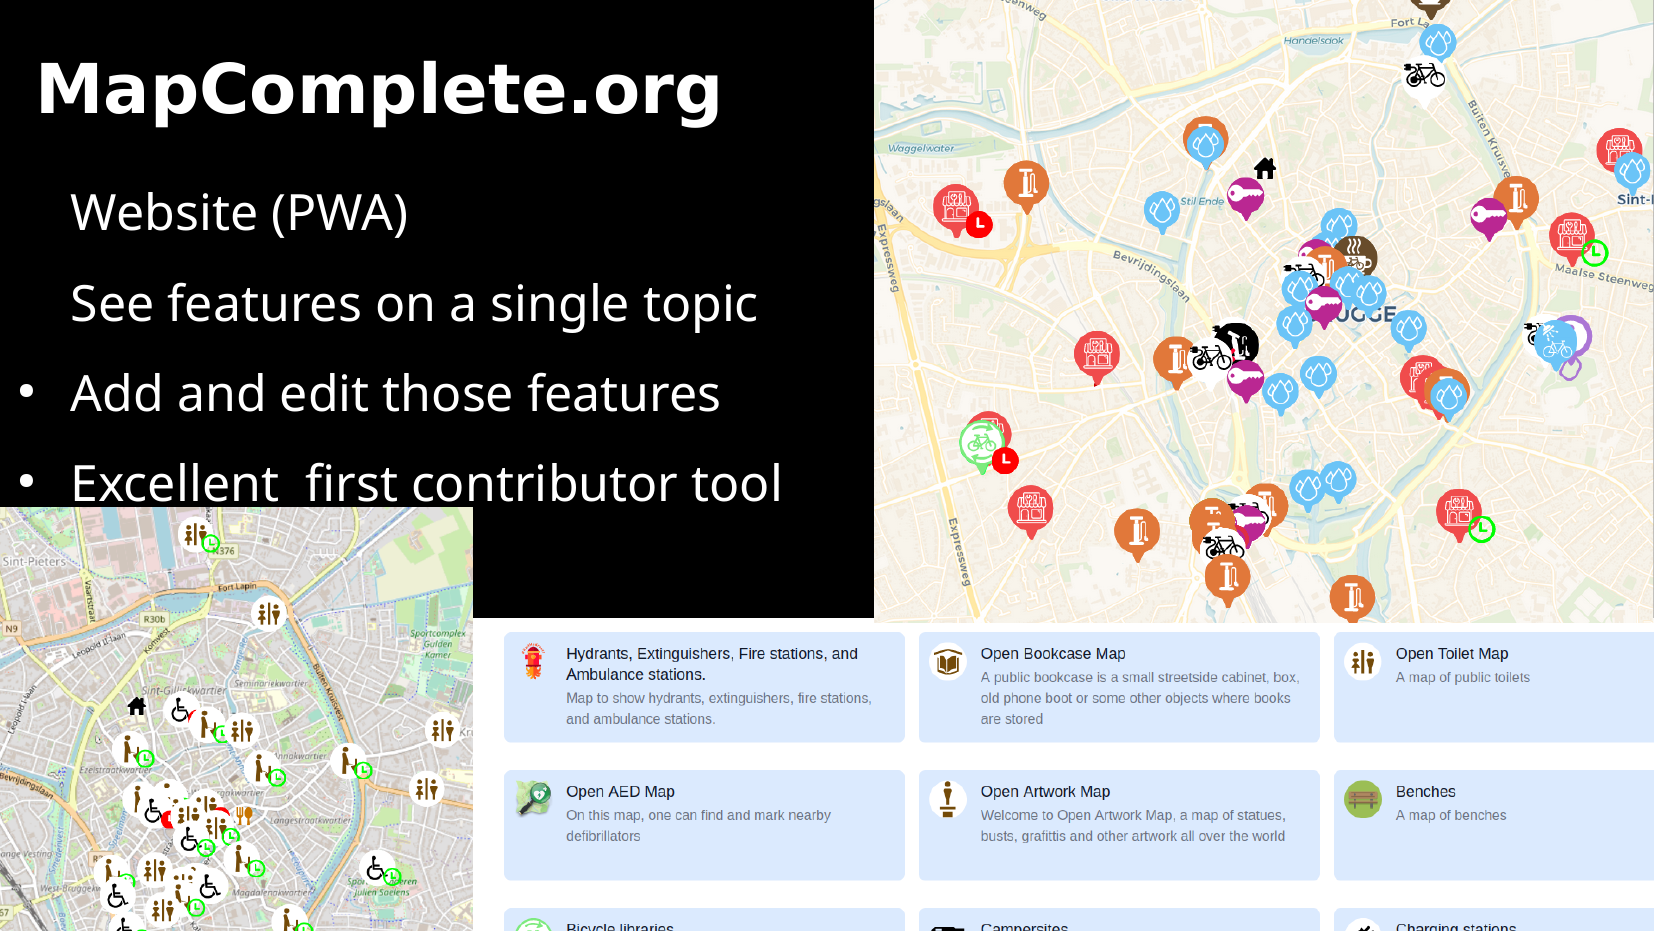

# MapComplete.org
Website (PWA)
See features on a single topic
Add and edit those features
Excellent first contributor tool